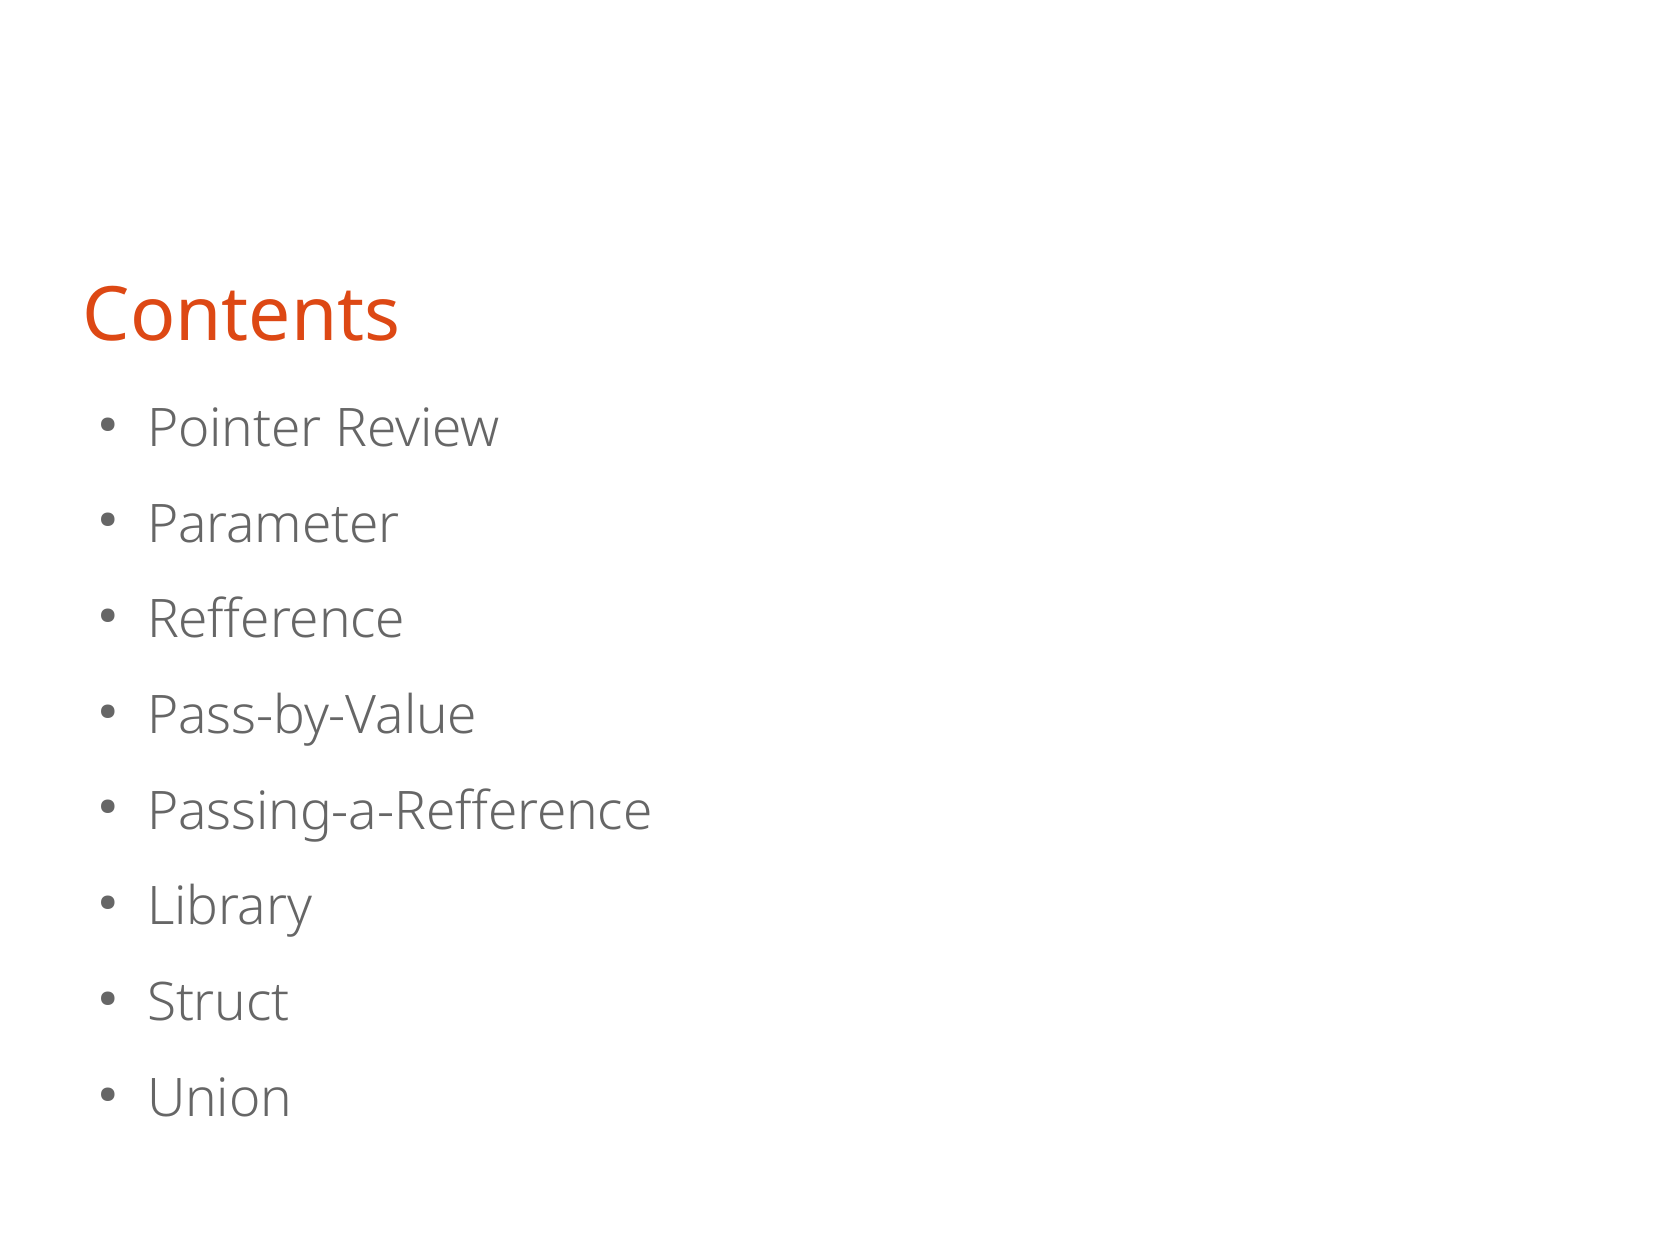

# Contents
Pointer Review
Parameter
Refference
Pass-by-Value
Passing-a-Refference
Library
Struct
Union